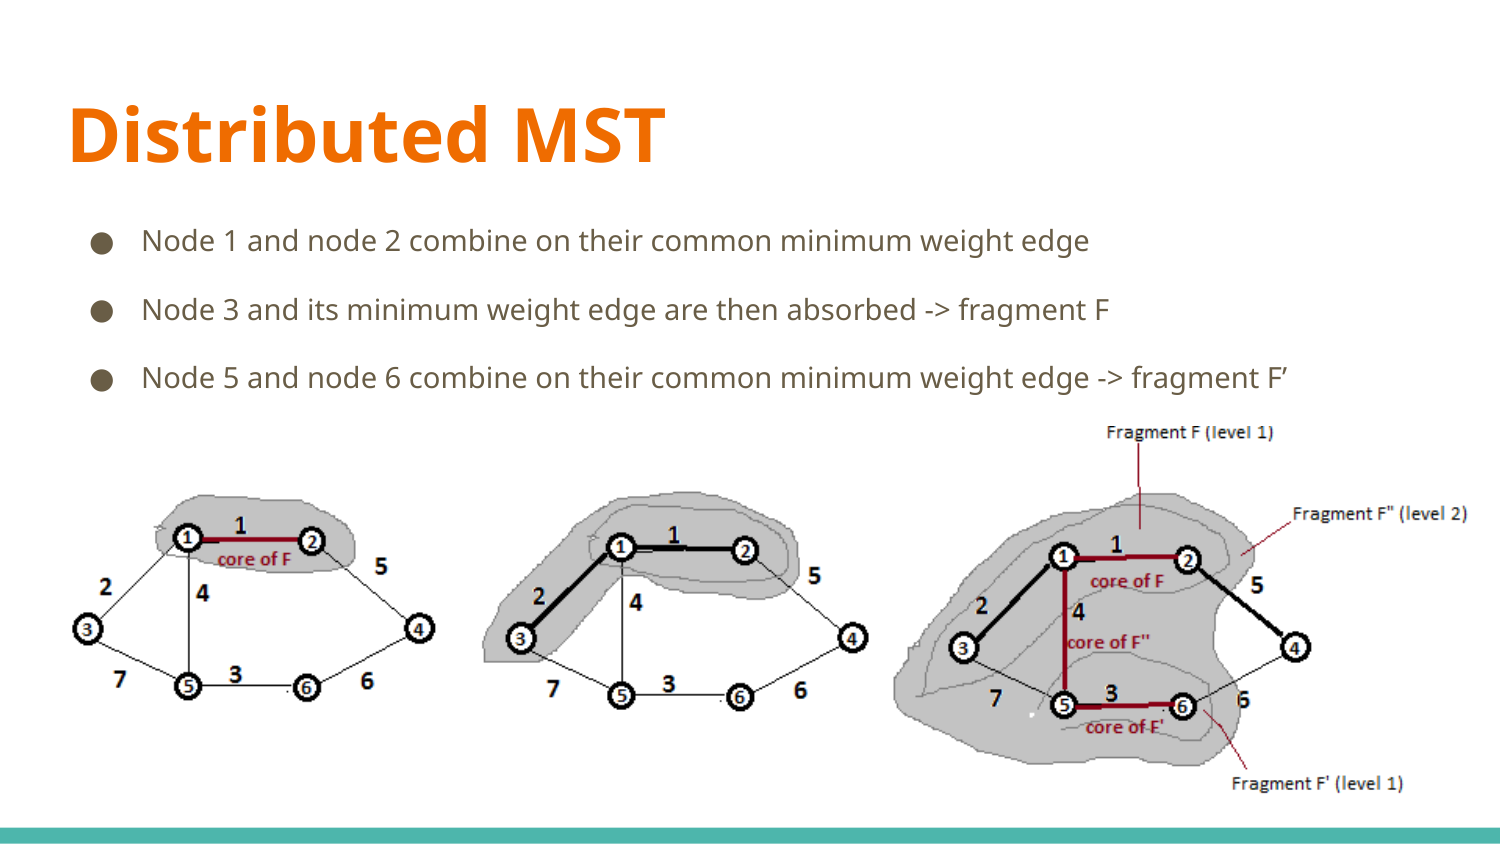

# Distributed MST
Node 1 and node 2 combine on their common minimum weight edge
Node 3 and its minimum weight edge are then absorbed -> fragment F
Node 5 and node 6 combine on their common minimum weight edge -> fragment F’
F and F’ combine on their minimum weight edge to form level 2 fragment F’’
Node 4 can be absorbed to F or F’’ depending on the timing